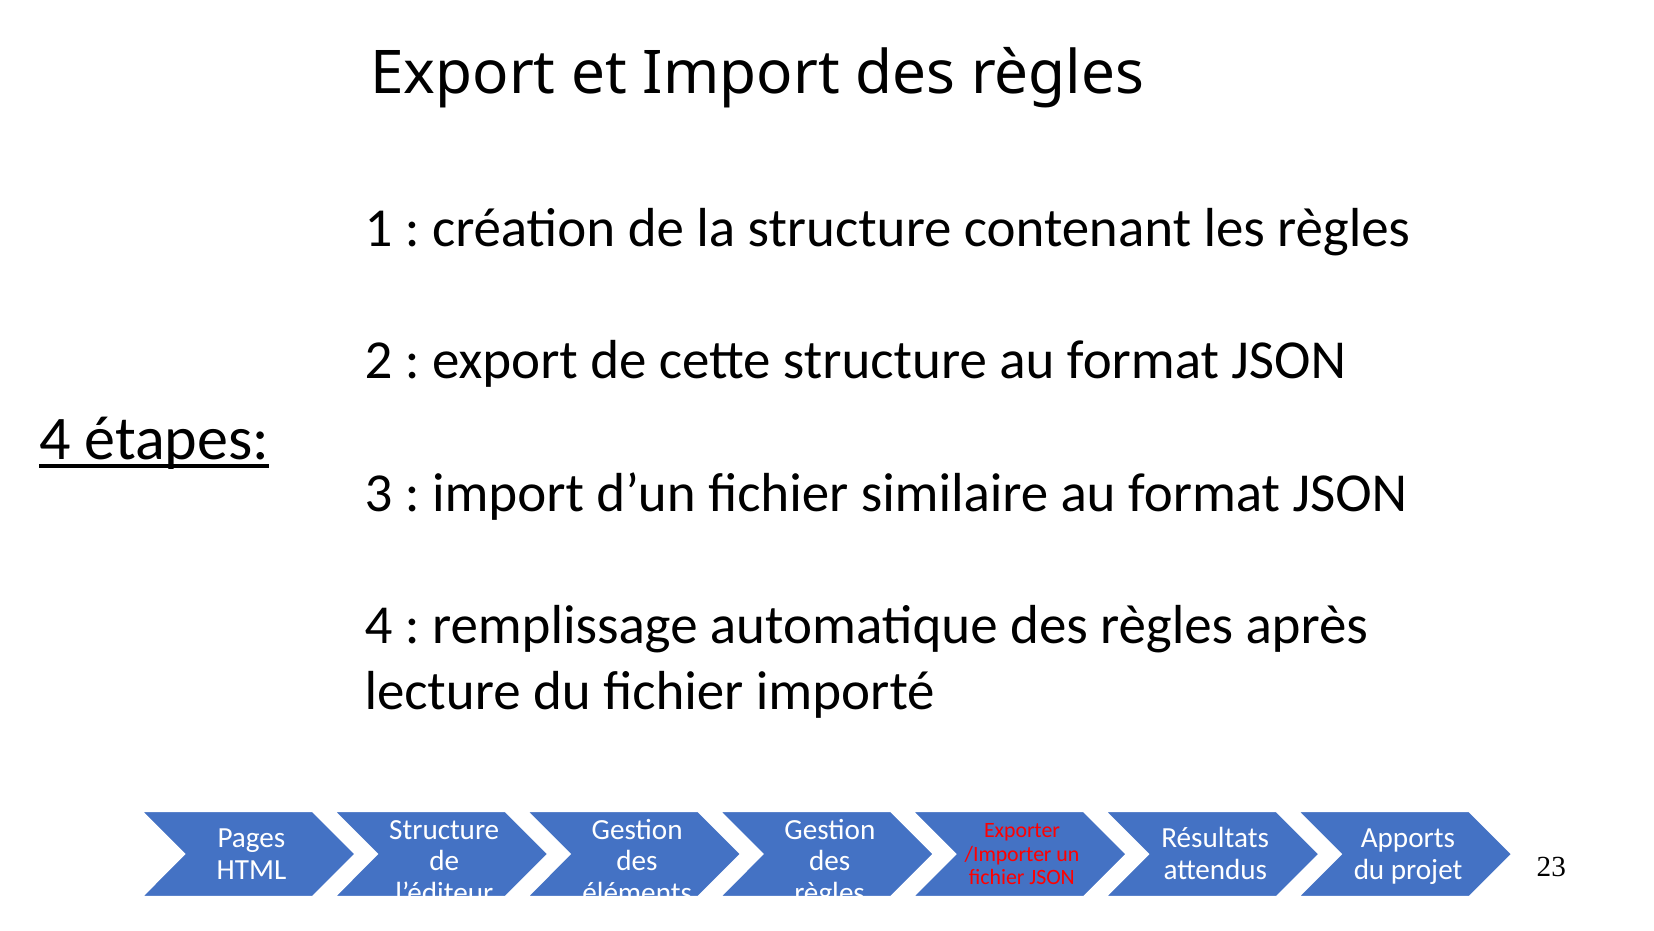

Export et Import des règles
1 : création de la structure contenant les règles
2 : export de cette structure au format JSON
3 : import d’un fichier similaire au format JSON
4 : remplissage automatique des règles après lecture du fichier importé
4 étapes:
Pages HTML
Structure de l’éditeur
Gestion des éléments
Gestion des règles
Exporter /Importer un fichier JSON
Résultats attendus
Apports du projet